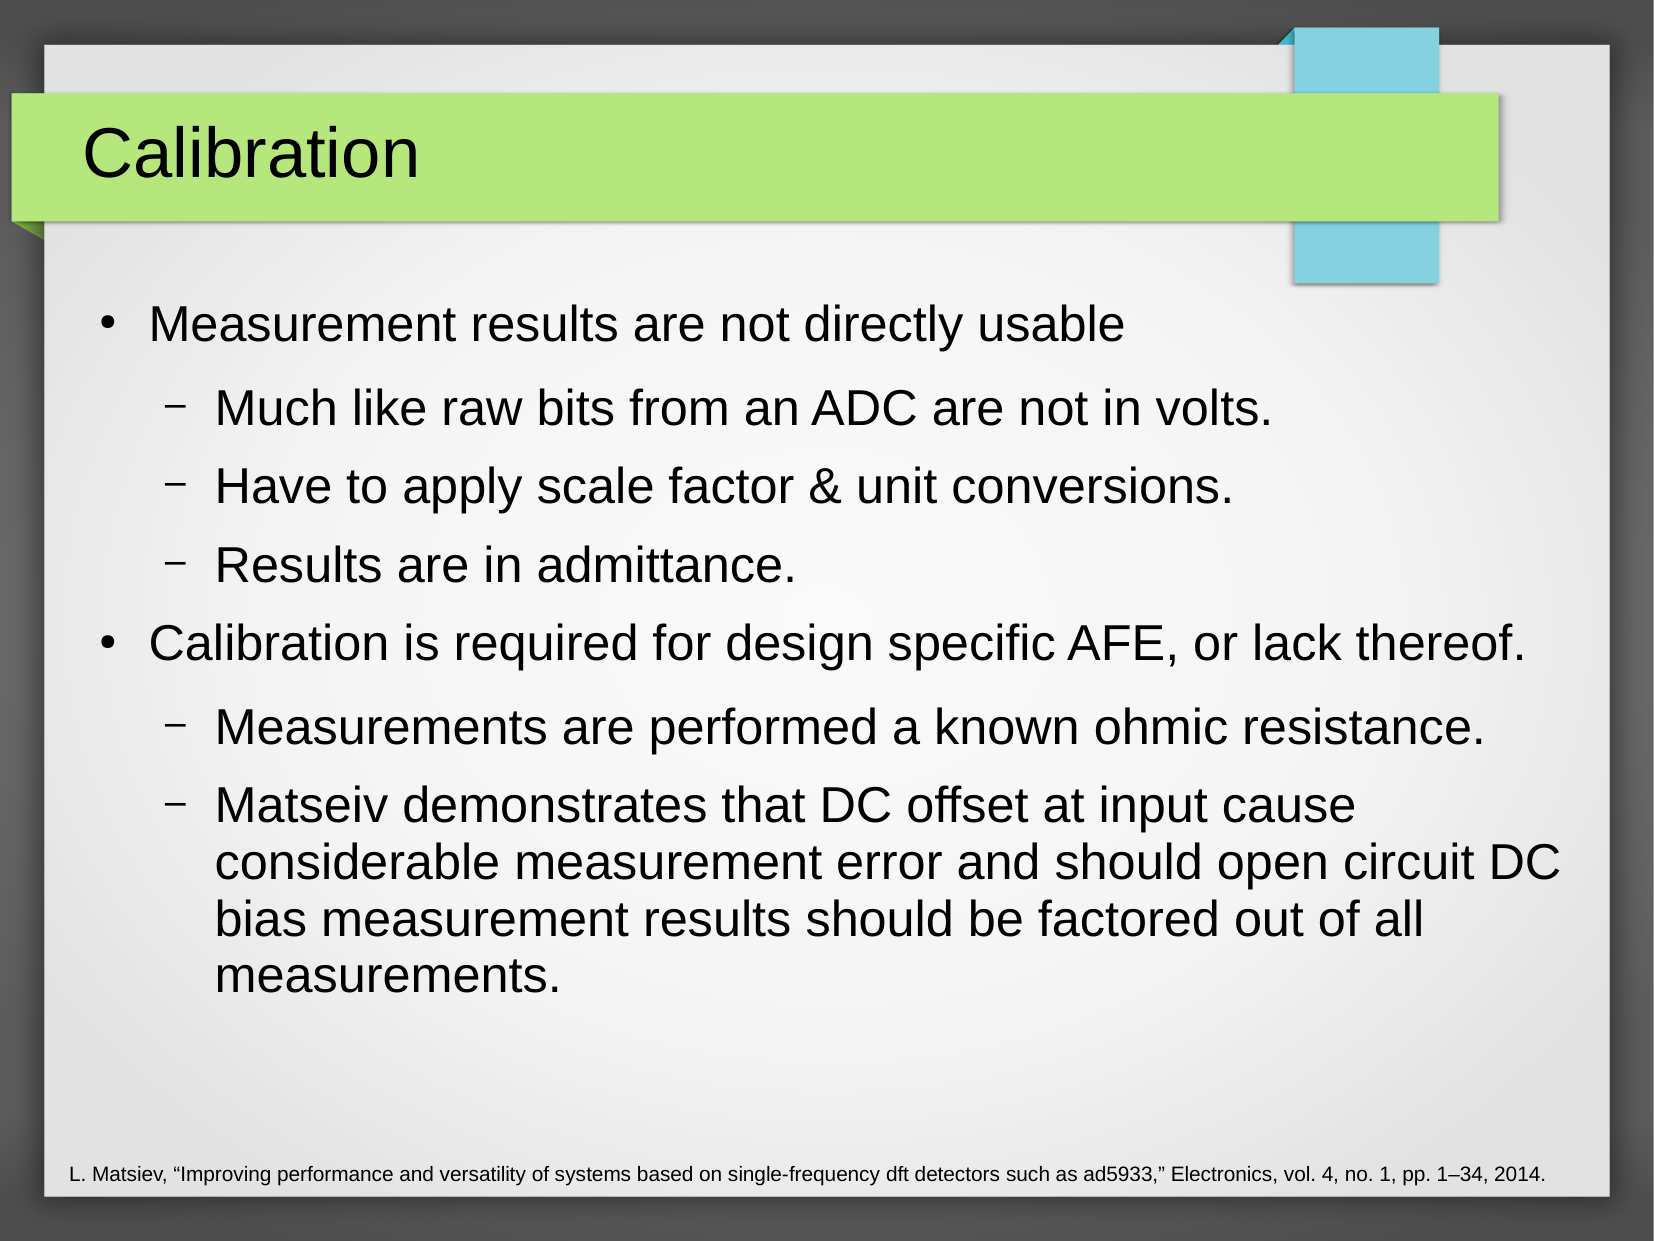

# Calibration
Measurement results are not directly usable
Much like raw bits from an ADC are not in volts.
Have to apply scale factor & unit conversions.
Results are in admittance.
Calibration is required for design specific AFE, or lack thereof.
Measurements are performed a known ohmic resistance.
Matseiv demonstrates that DC offset at input cause considerable measurement error and should open circuit DC bias measurement results should be factored out of all measurements.
L. Matsiev, “Improving performance and versatility of systems based on single-frequency dft detectors such as ad5933,” Electronics, vol. 4, no. 1, pp. 1–34, 2014.